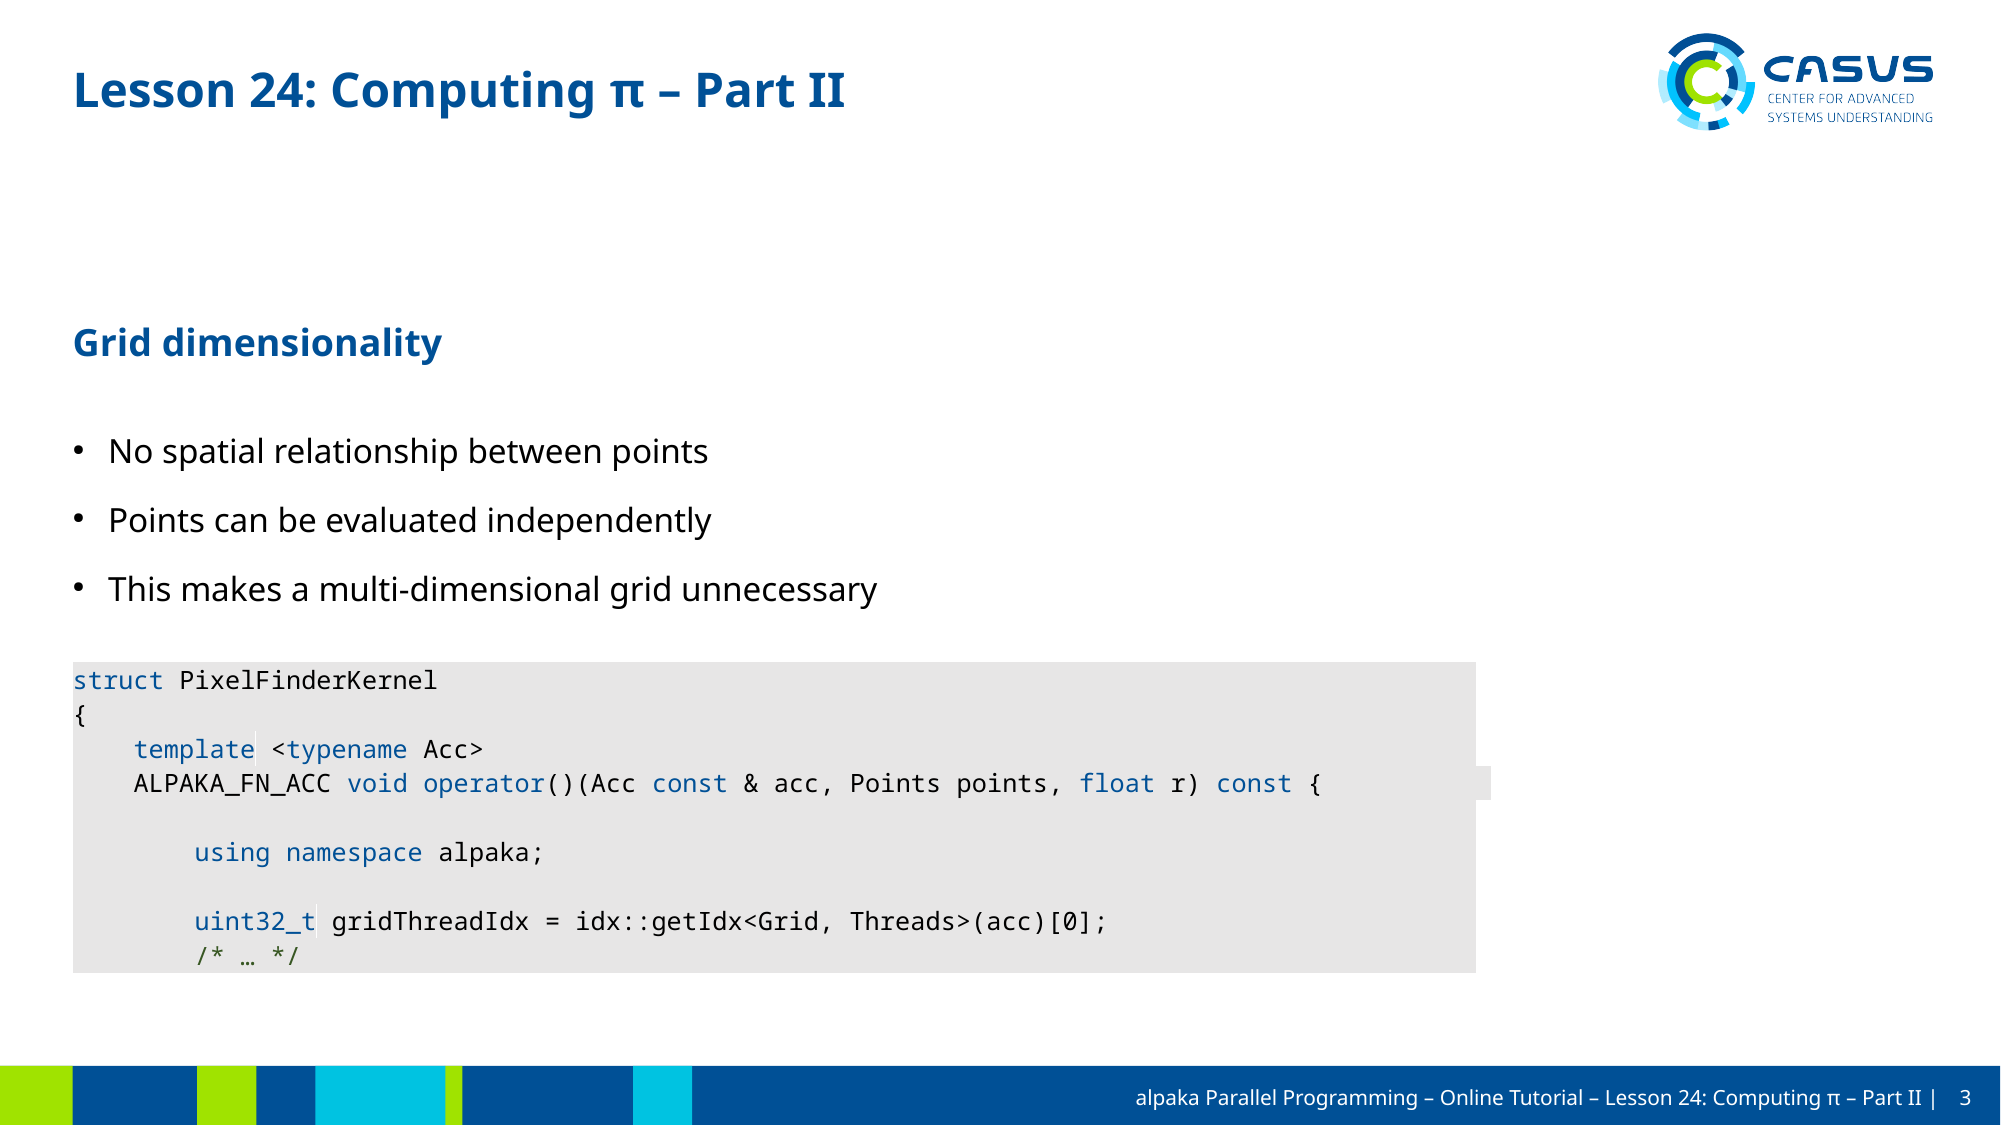

# Lesson 24: Computing π – Part II
Grid dimensionality
No spatial relationship between points
Points can be evaluated independently
This makes a multi-dimensional grid unnecessary
struct PixelFinderKernel
{
 template <typename Acc>
 ALPAKA_FN_ACC void operator()(Acc const & acc, Points points, float r) const {
 using namespace alpaka;
 uint32_t gridThreadIdx = idx::getIdx<Grid, Threads>(acc)[0];
 /* … */
alpaka Parallel Programming – Online Tutorial – Lesson 24: Computing π – Part II
3